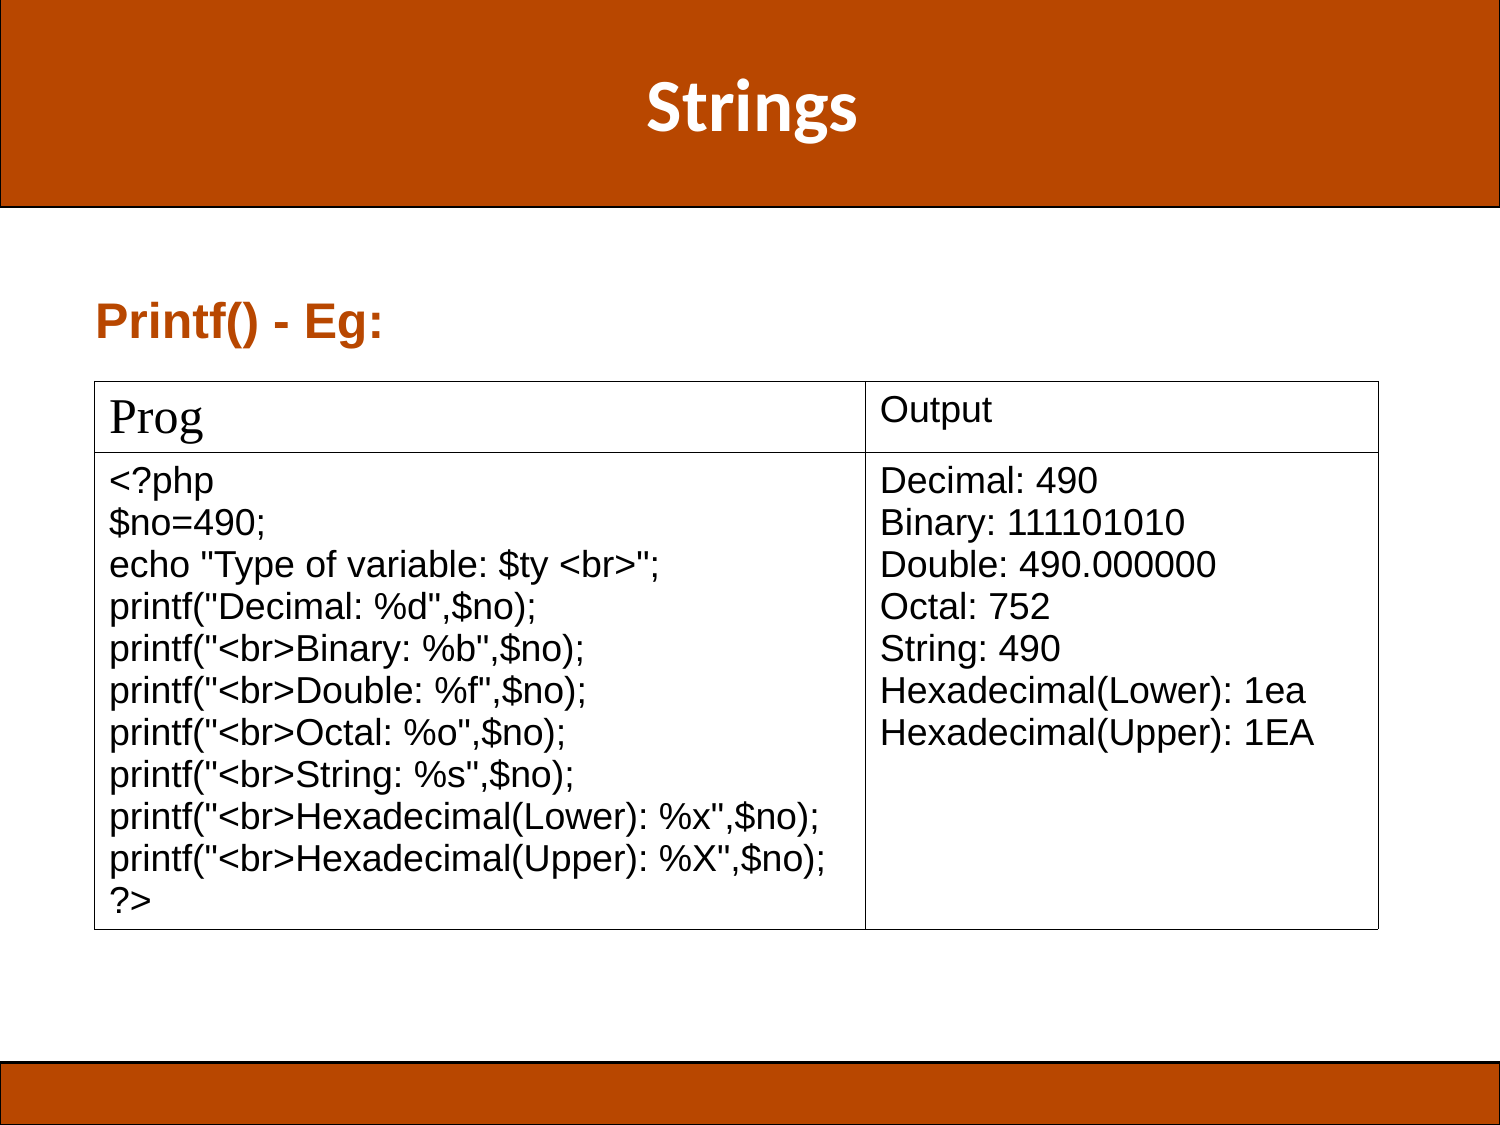

Strings
# Printf() - Eg:
| Prog | Output |
| --- | --- |
| <?php $no=490; echo "Type of variable: $ty <br>"; printf("Decimal: %d",$no); printf("<br>Binary: %b",$no); printf("<br>Double: %f",$no); printf("<br>Octal: %o",$no); printf("<br>String: %s",$no); printf("<br>Hexadecimal(Lower): %x",$no); printf("<br>Hexadecimal(Upper): %X",$no); ?> | Decimal: 490 Binary: 111101010 Double: 490.000000 Octal: 752 String: 490 Hexadecimal(Lower): 1ea Hexadecimal(Upper): 1EA |